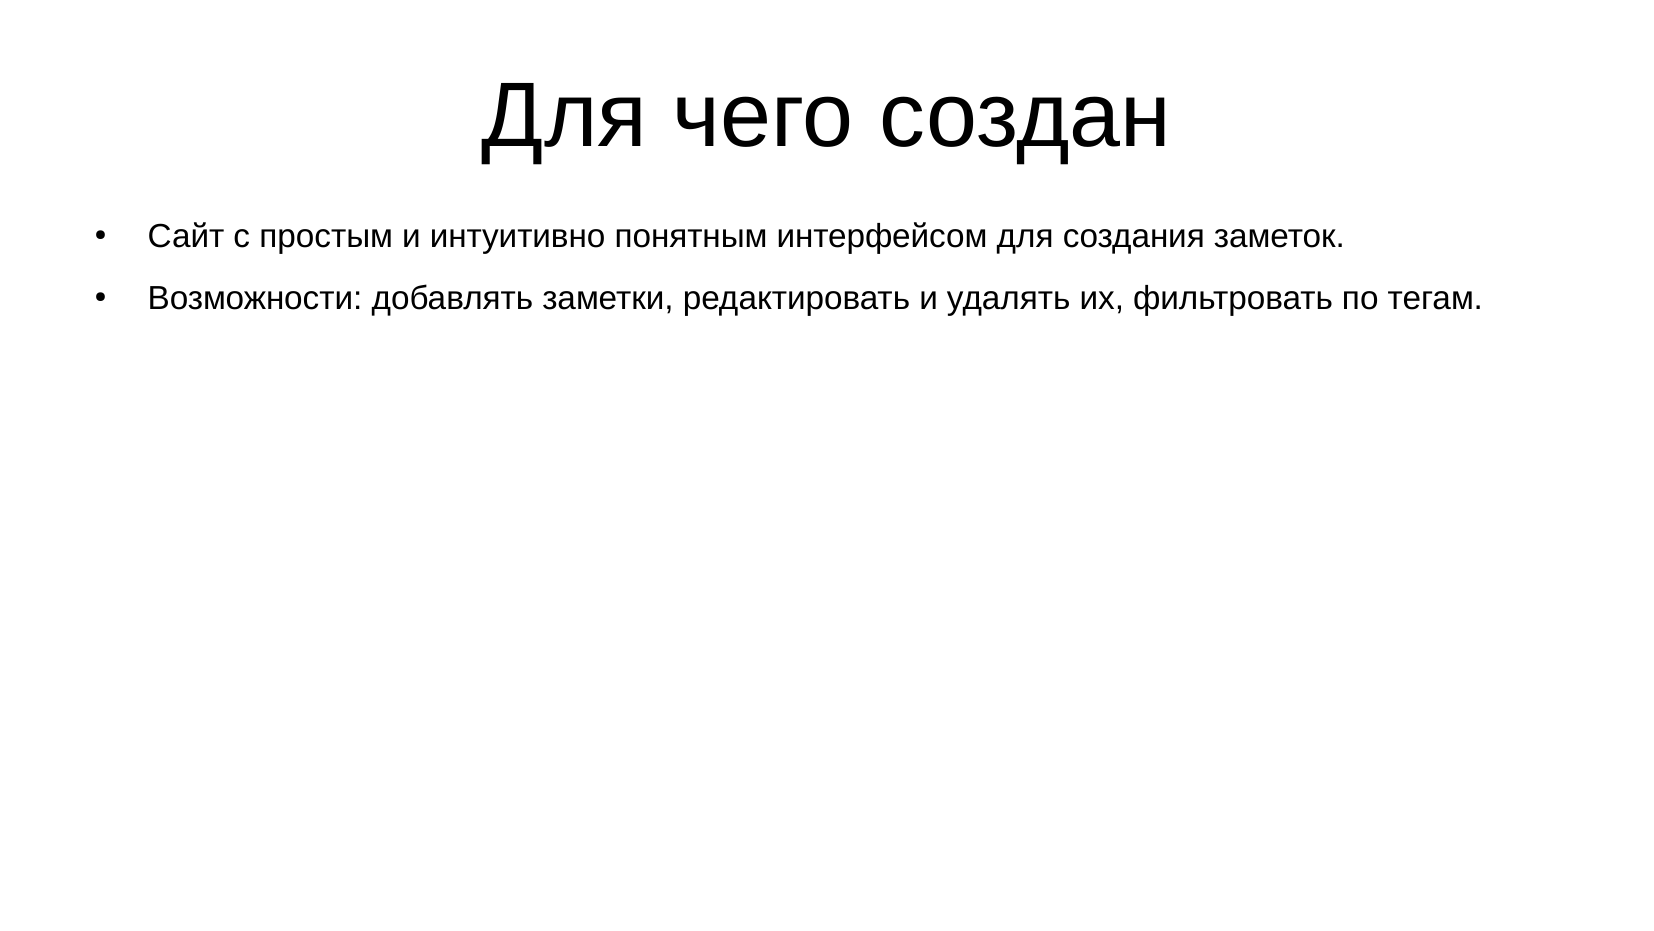

# Для чего создан
Сайт с простым и интуитивно понятным интерфейсом для создания заметок.
Возможности: добавлять заметки, редактировать и удалять их, фильтровать по тегам.